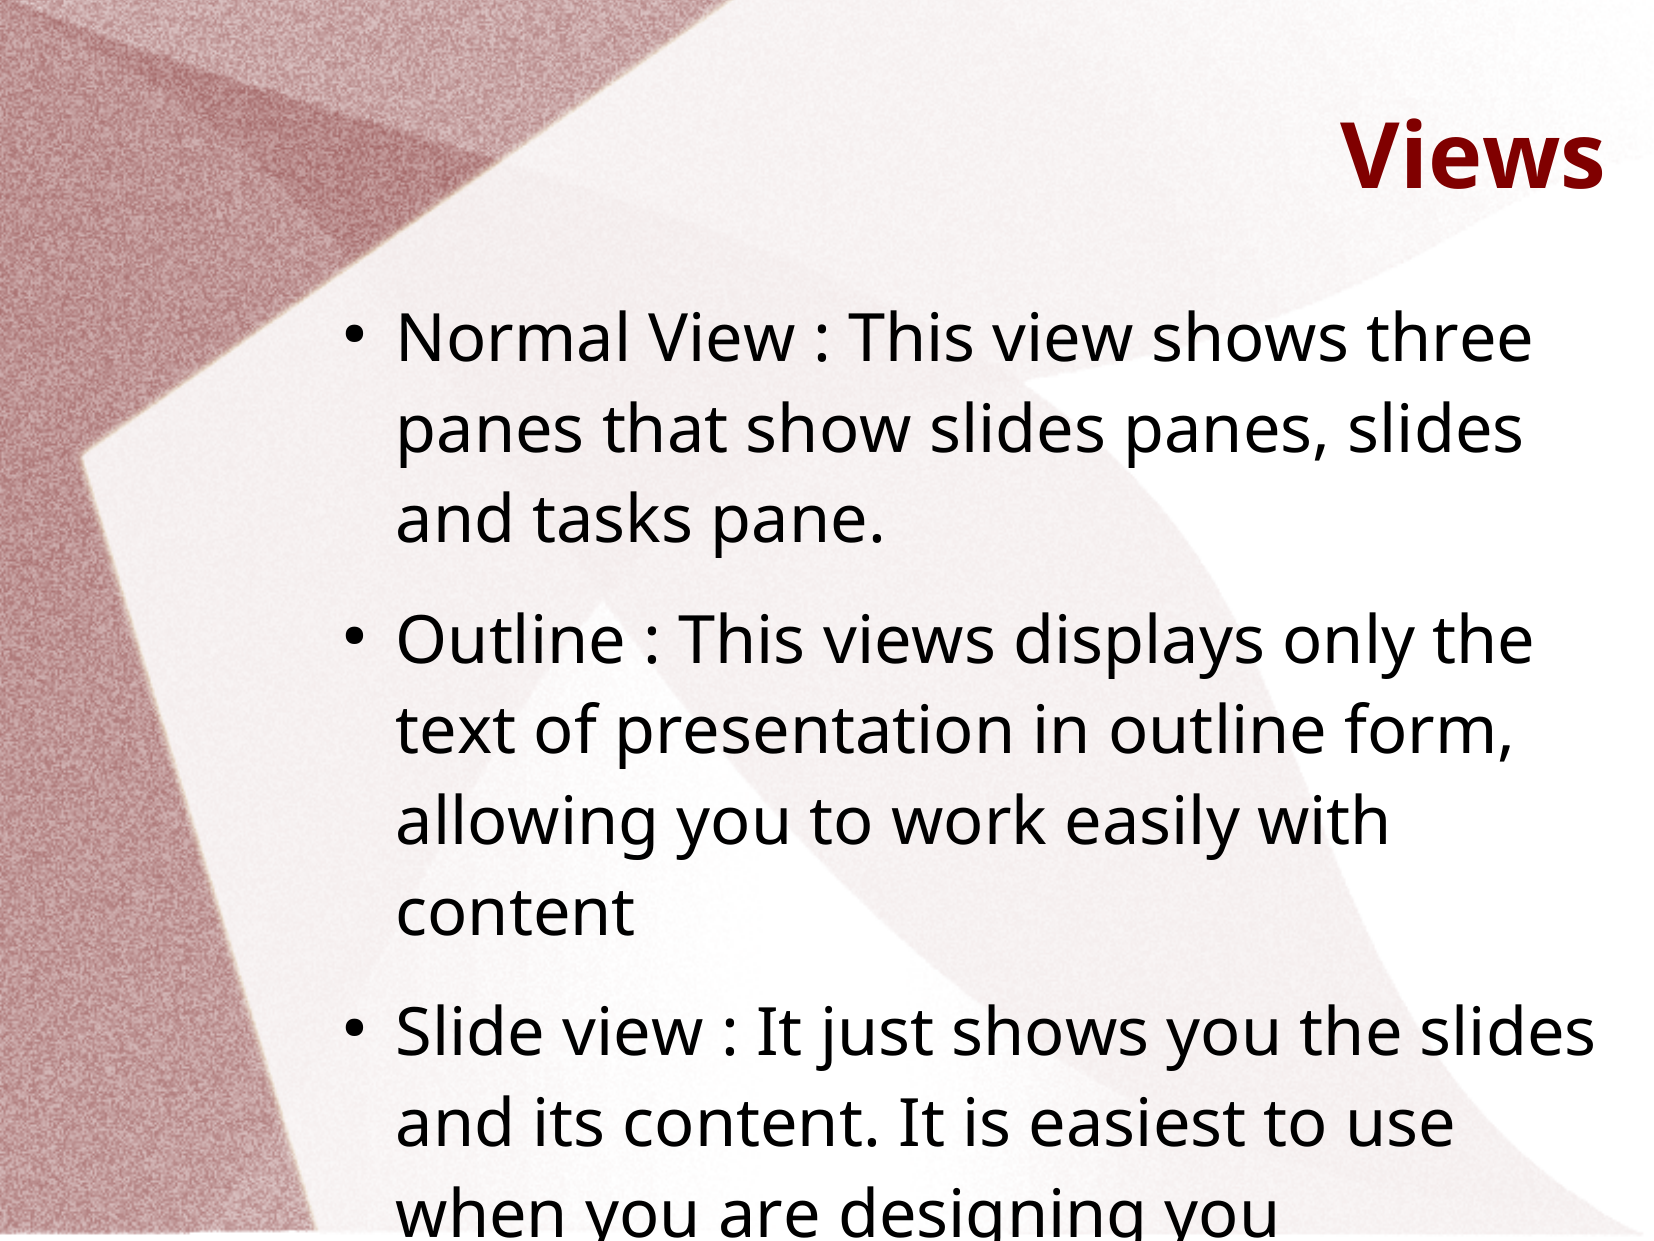

# Views
Normal View : This view shows three panes that show slides panes, slides and tasks pane.
Outline : This views displays only the text of presentation in outline form, allowing you to work easily with content
Slide view : It just shows you the slides and its content. It is easiest to use when you are designing you presentation slide by slide